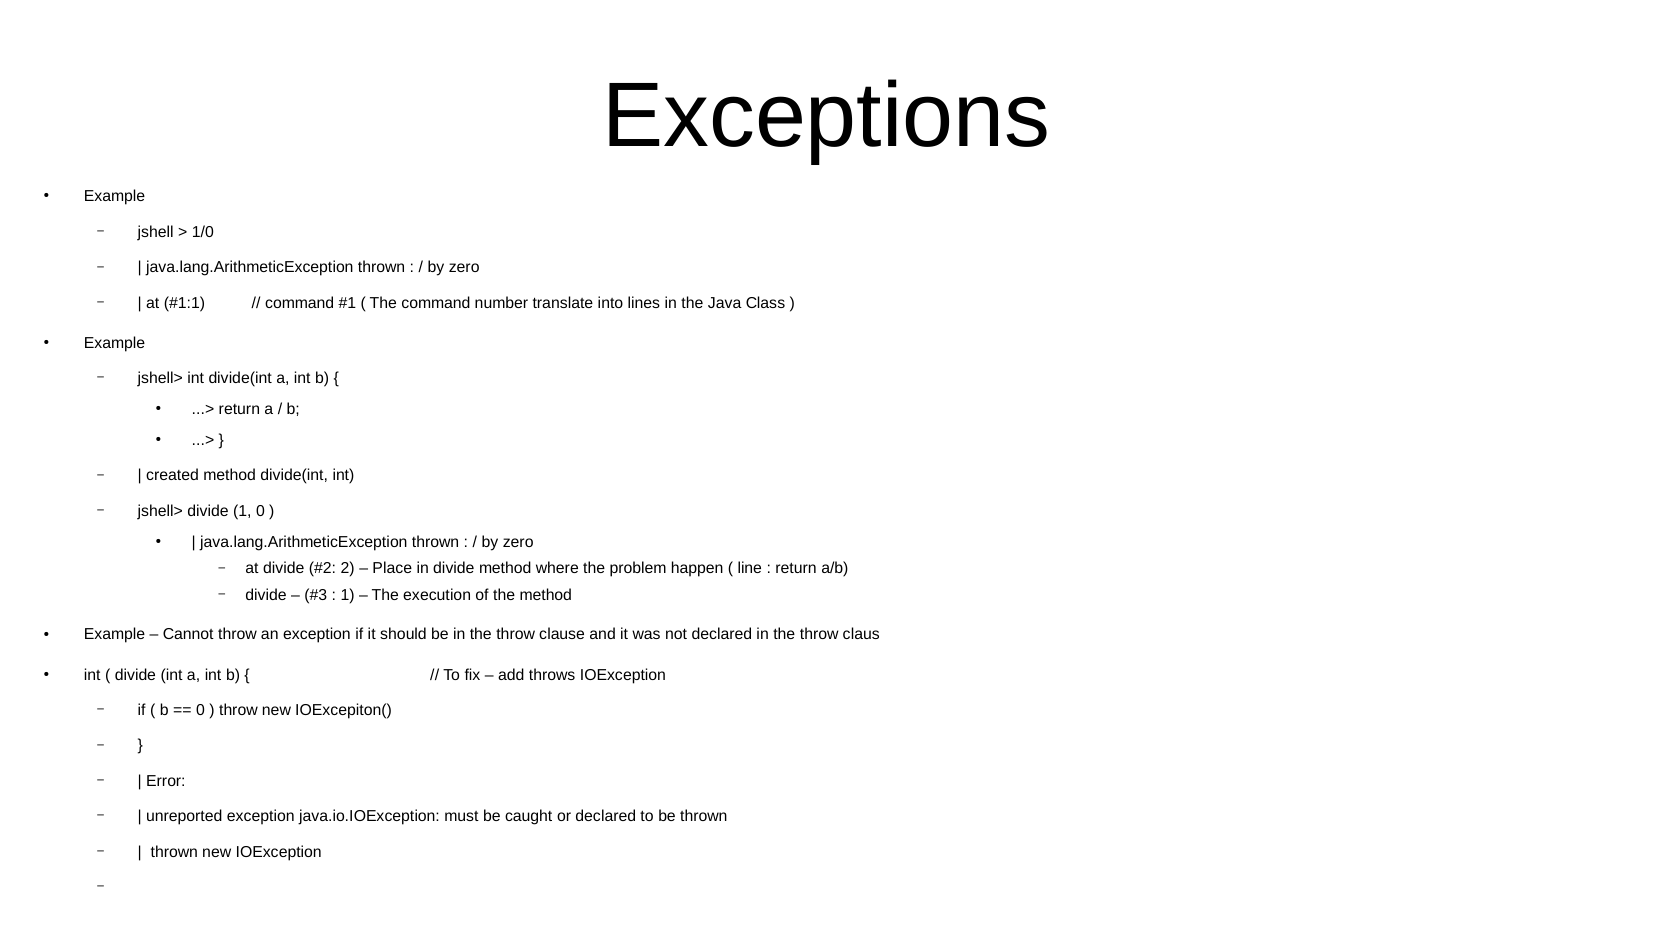

# Exceptions
Example
jshell > 1/0
| java.lang.ArithmeticException thrown : / by zero
| at (#1:1)						// command #1 ( The command number translate into lines in the Java Class )
Example
jshell> int divide(int a, int b) {
...> return a / b;
...> }
| created method divide(int, int)
jshell> divide (1, 0 )
| java.lang.ArithmeticException thrown : / by zero
at divide (#2: 2)	– Place in divide method where the problem happen ( line : return a/b)
divide – (#3 : 1) – The execution of the method
Example – Cannot throw an exception if it should be in the throw clause and it was not declared in the throw claus
int ( divide (int a, int b) {					 	 	 	 // To fix – add throws IOException
if ( b == 0 ) throw new IOExcepiton()
}
| Error:
| unreported exception java.io.IOException: must be caught or declared to be thrown
| thrown new IOException